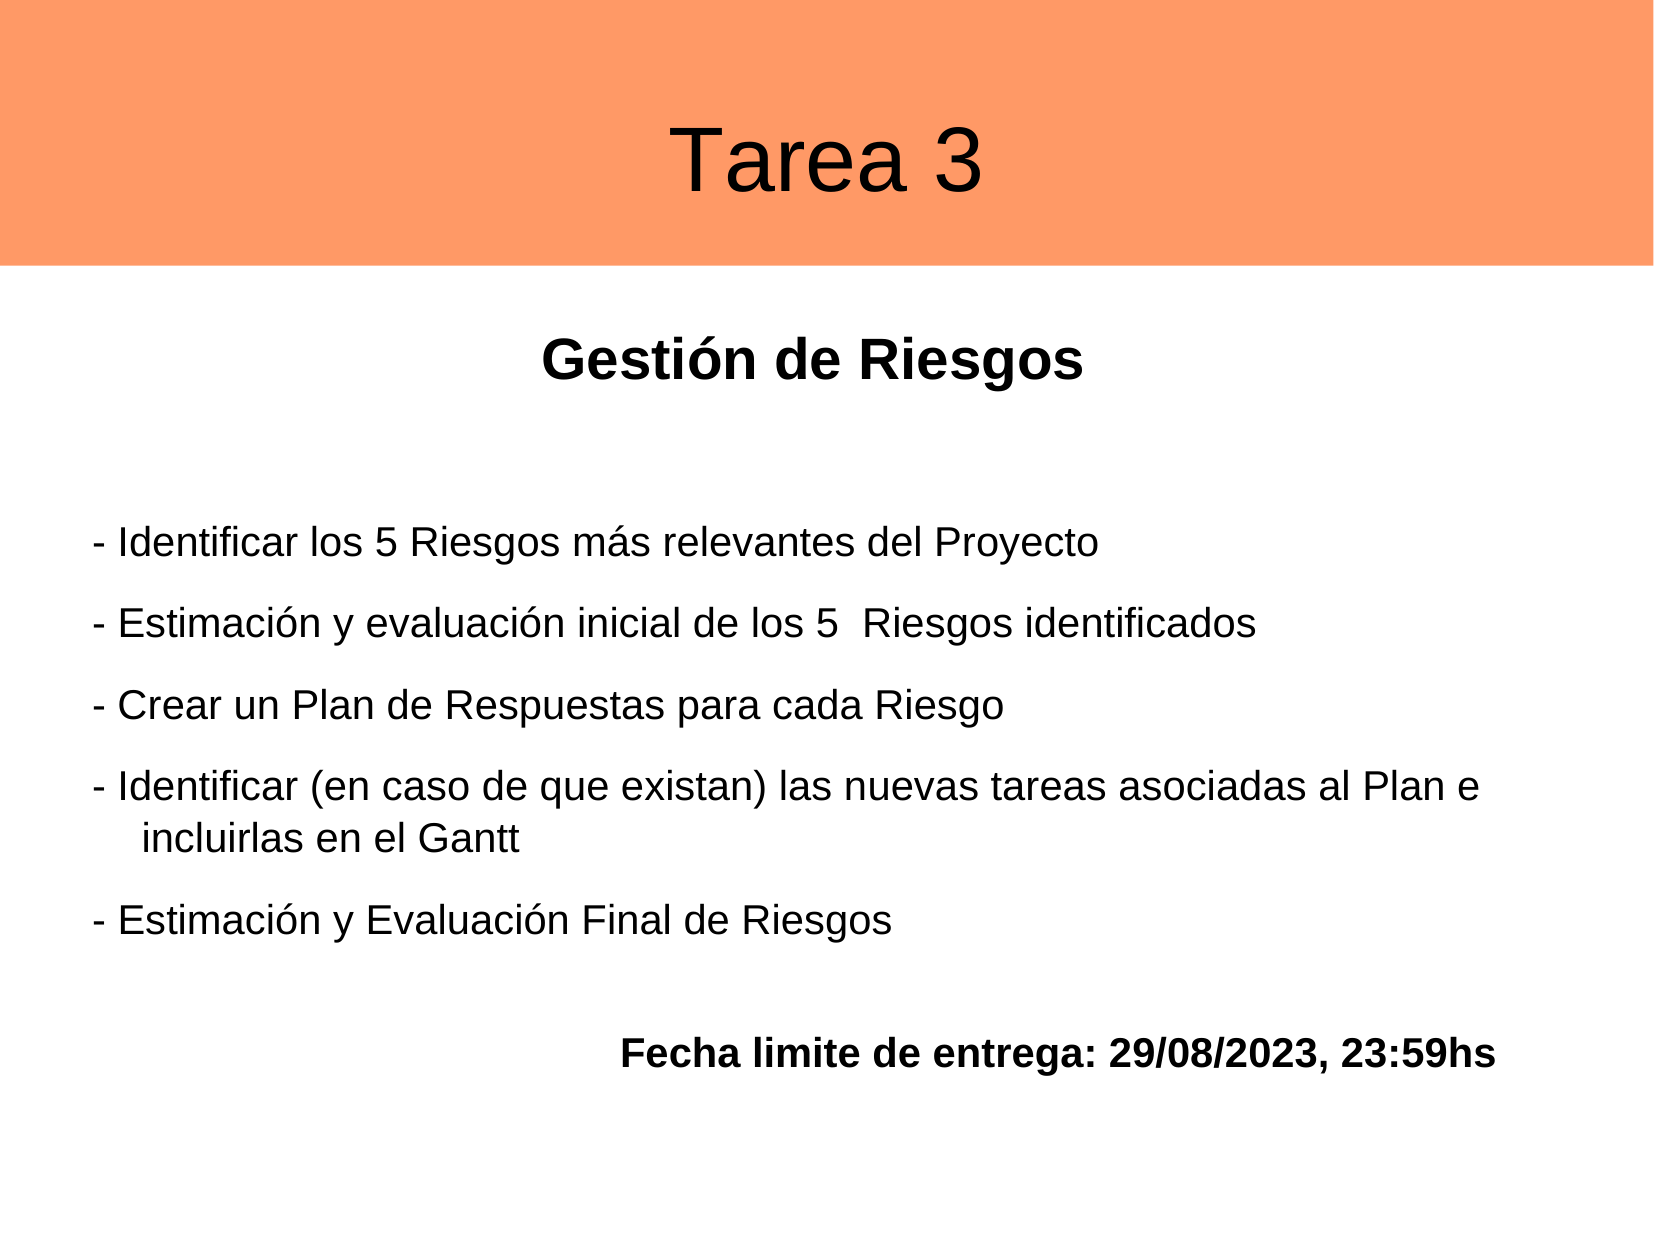

Tarea 3
Gestión de Riesgos
- Identificar los 5 Riesgos más relevantes del Proyecto
- Estimación y evaluación inicial de los 5 Riesgos identificados
- Crear un Plan de Respuestas para cada Riesgo
- Identificar (en caso de que existan) las nuevas tareas asociadas al Plan e incluirlas en el Gantt
- Estimación y Evaluación Final de Riesgos
Fecha limite de entrega: 29/08/2023, 23:59hs